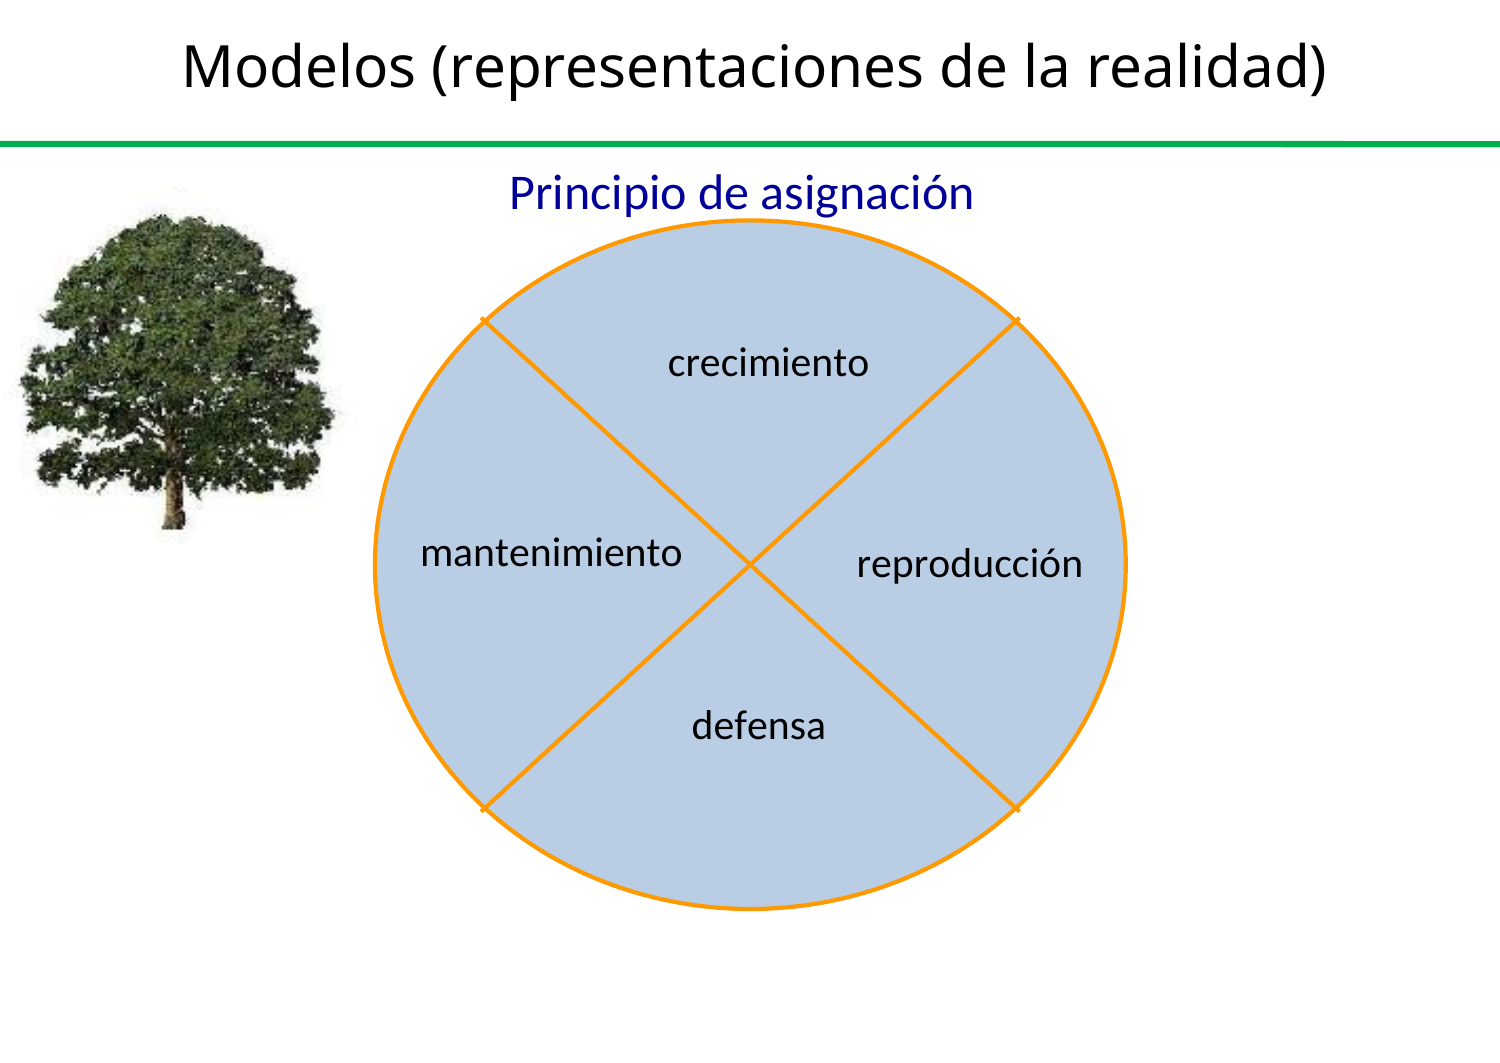

Modelos (representaciones de la realidad)
Principio de asignación
crecimiento
mantenimiento
reproducción
defensa